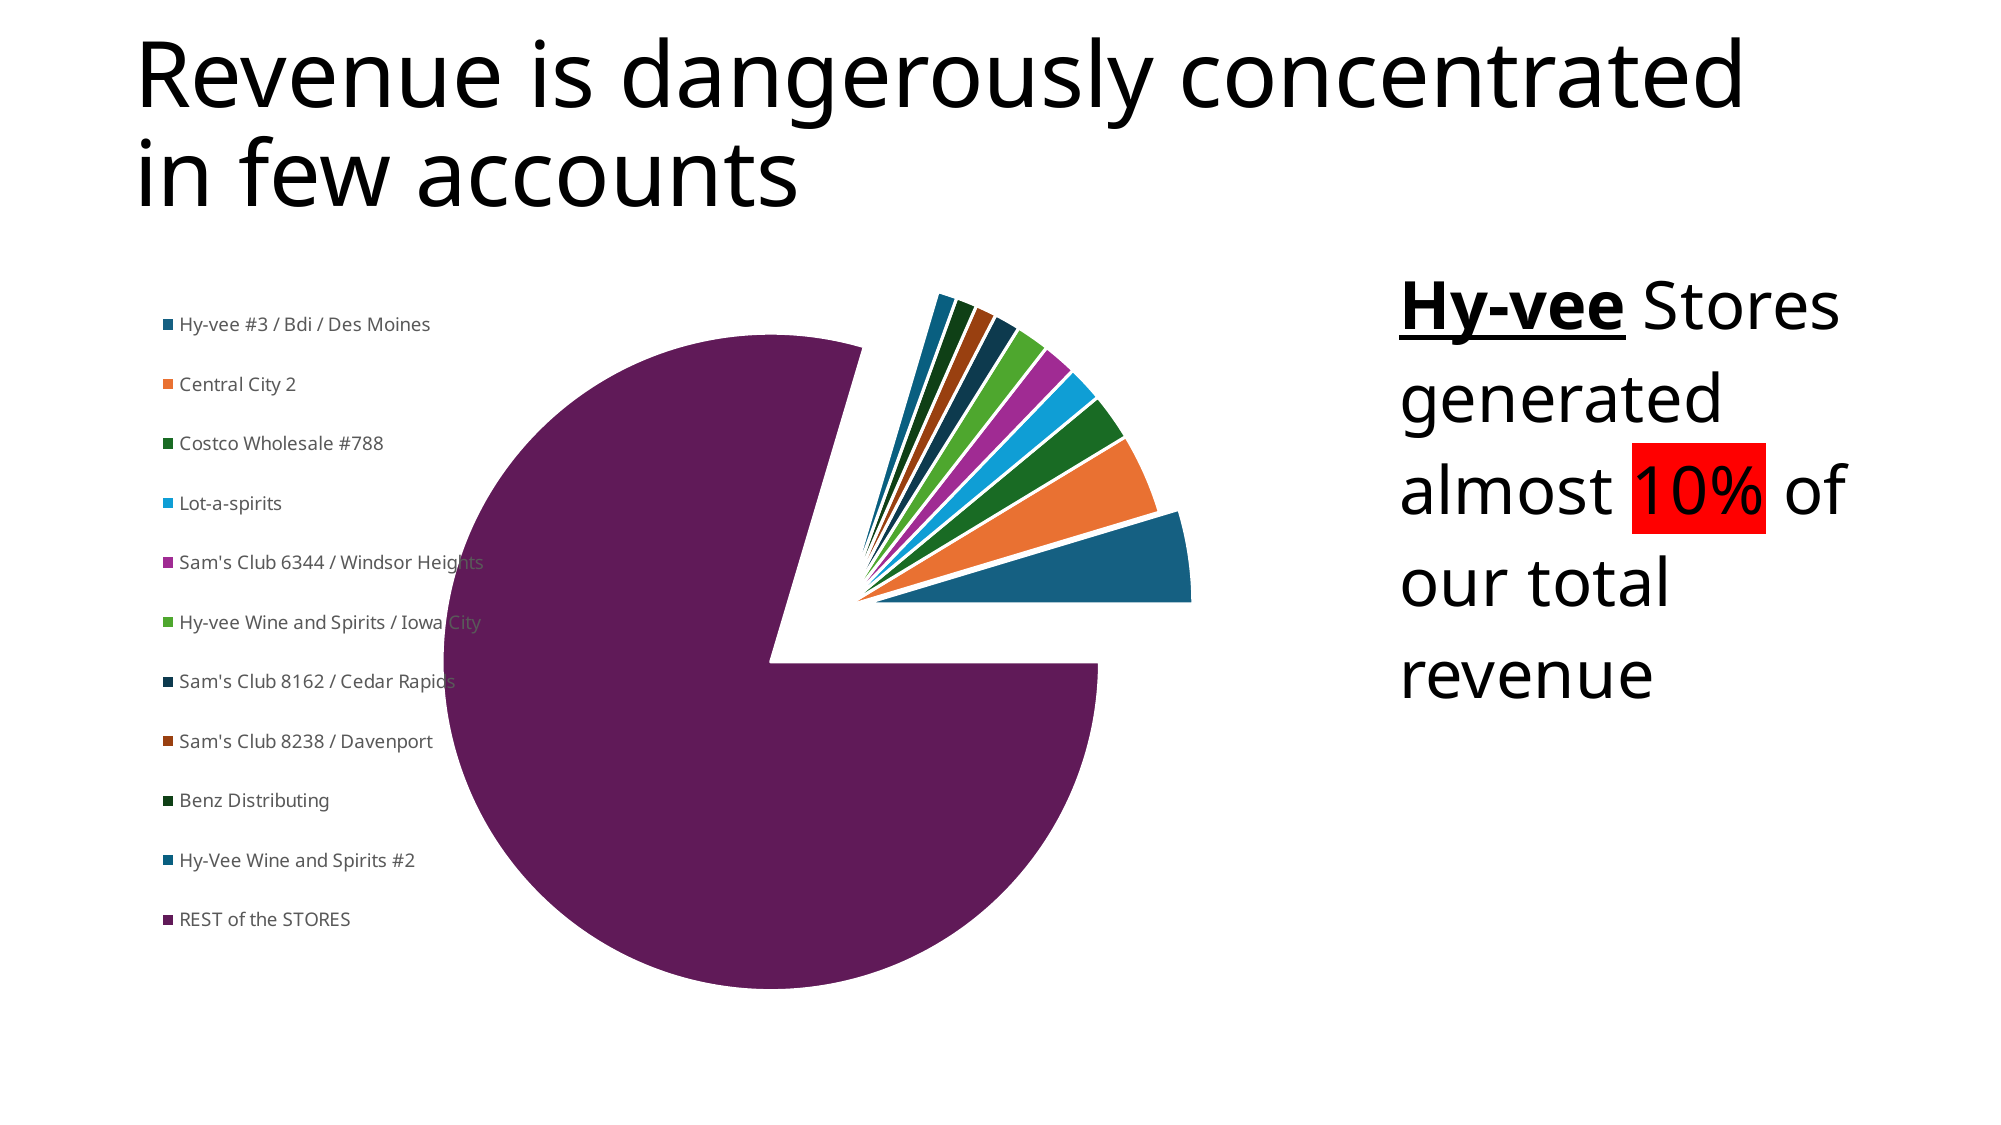

# Revenue is dangerously concentrated in few accounts
### Chart
| Category | sum |
|---|---|
| Hy-vee #3 / Bdi / Des Moines | 983828.66 |
| Central City 2 | 850279.75 |
| Costco Wholesale #788 | 496719.37 |
| Lot-a-spirits | 374703.43 |
| Sam's Club 6344 / Windsor Heights | 356109.24 |
| Hy-vee Wine and Spirits / Iowa City | 349142.94 |
| Sam's Club 8162 / Cedar Rapids | 270624.66 |
| Sam's Club 8238 / Davenport | 219900.15 |
| Benz Distributing | 217333.27 |
| Hy-Vee Wine and Spirits #2 | 201588.08 |
| REST of the STORES | 16847324.84 |